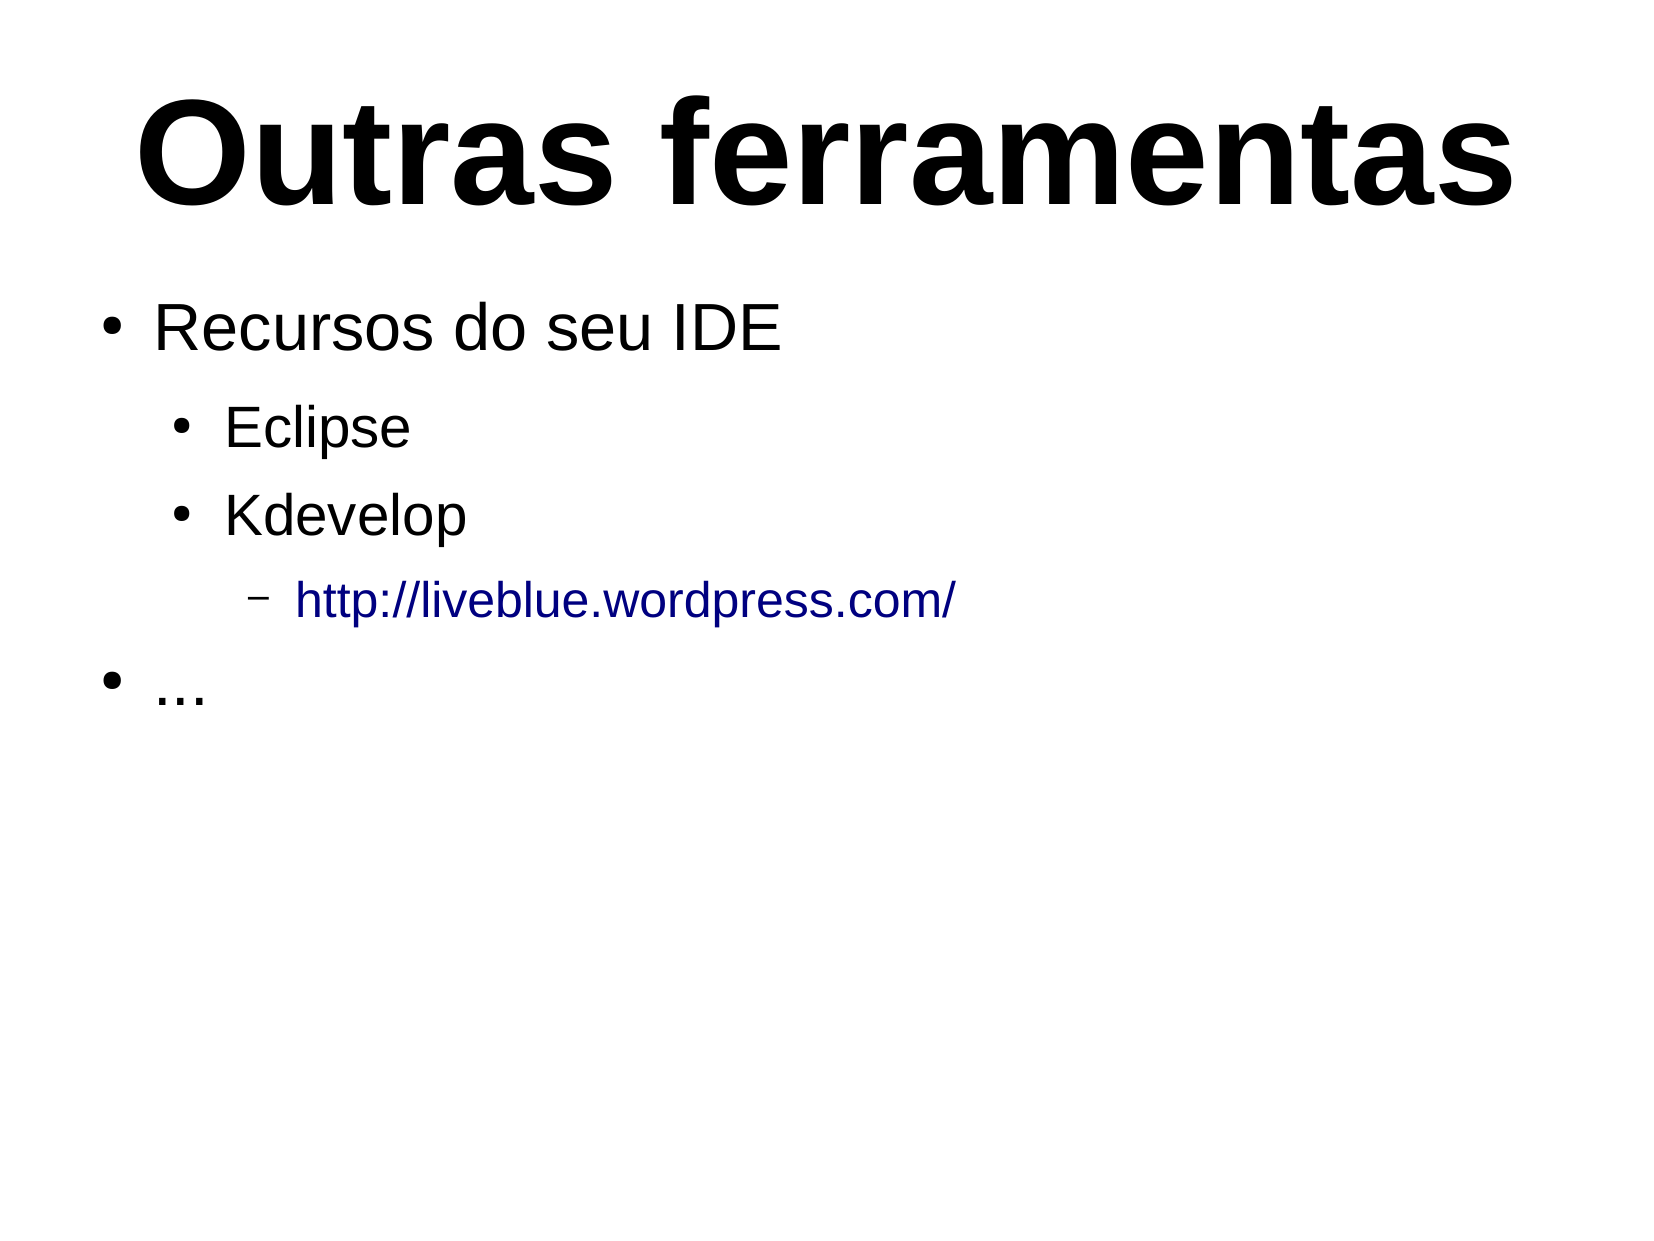

# Outras ferramentas
Recursos do seu IDE
Eclipse
Kdevelop
http://liveblue.wordpress.com/
...